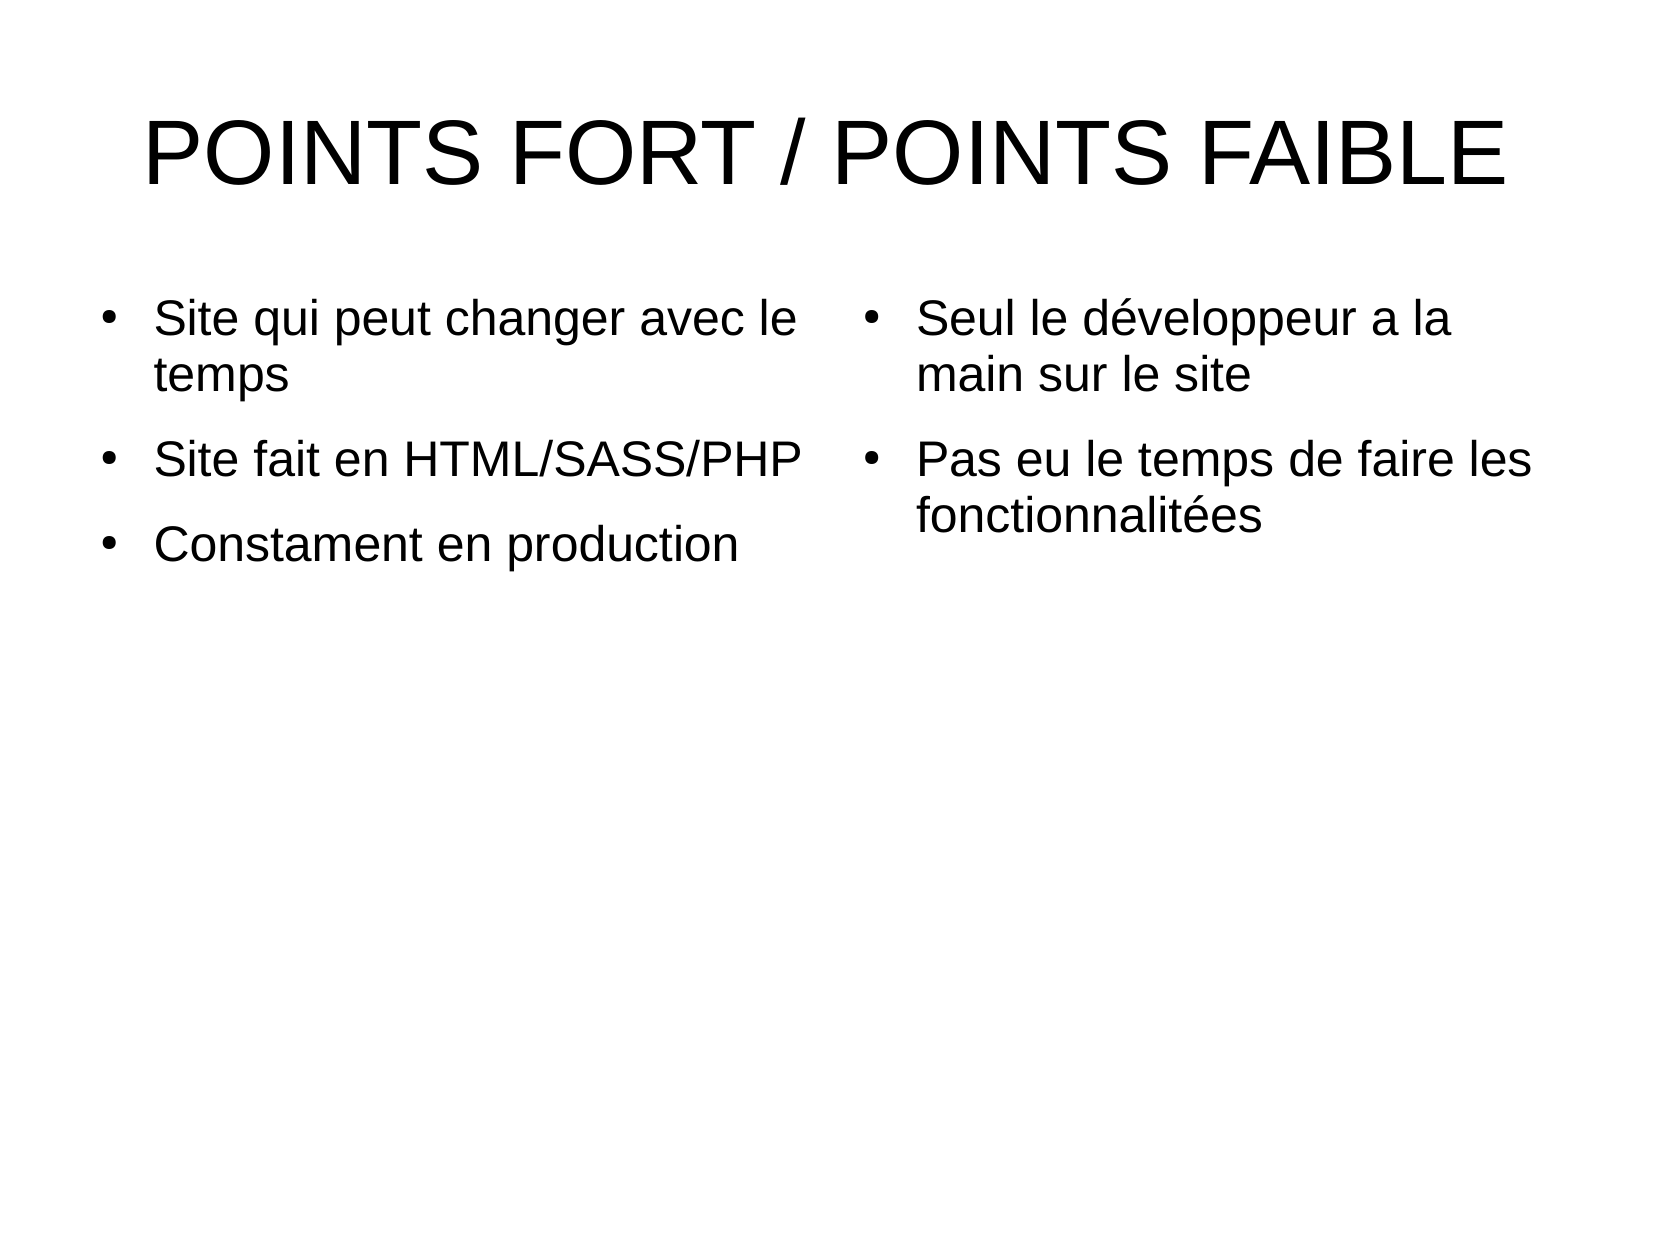

# POINTS FORT / POINTS FAIBLE
Site qui peut changer avec le temps
Site fait en HTML/SASS/PHP
Constament en production
Seul le développeur a la main sur le site
Pas eu le temps de faire les fonctionnalitées